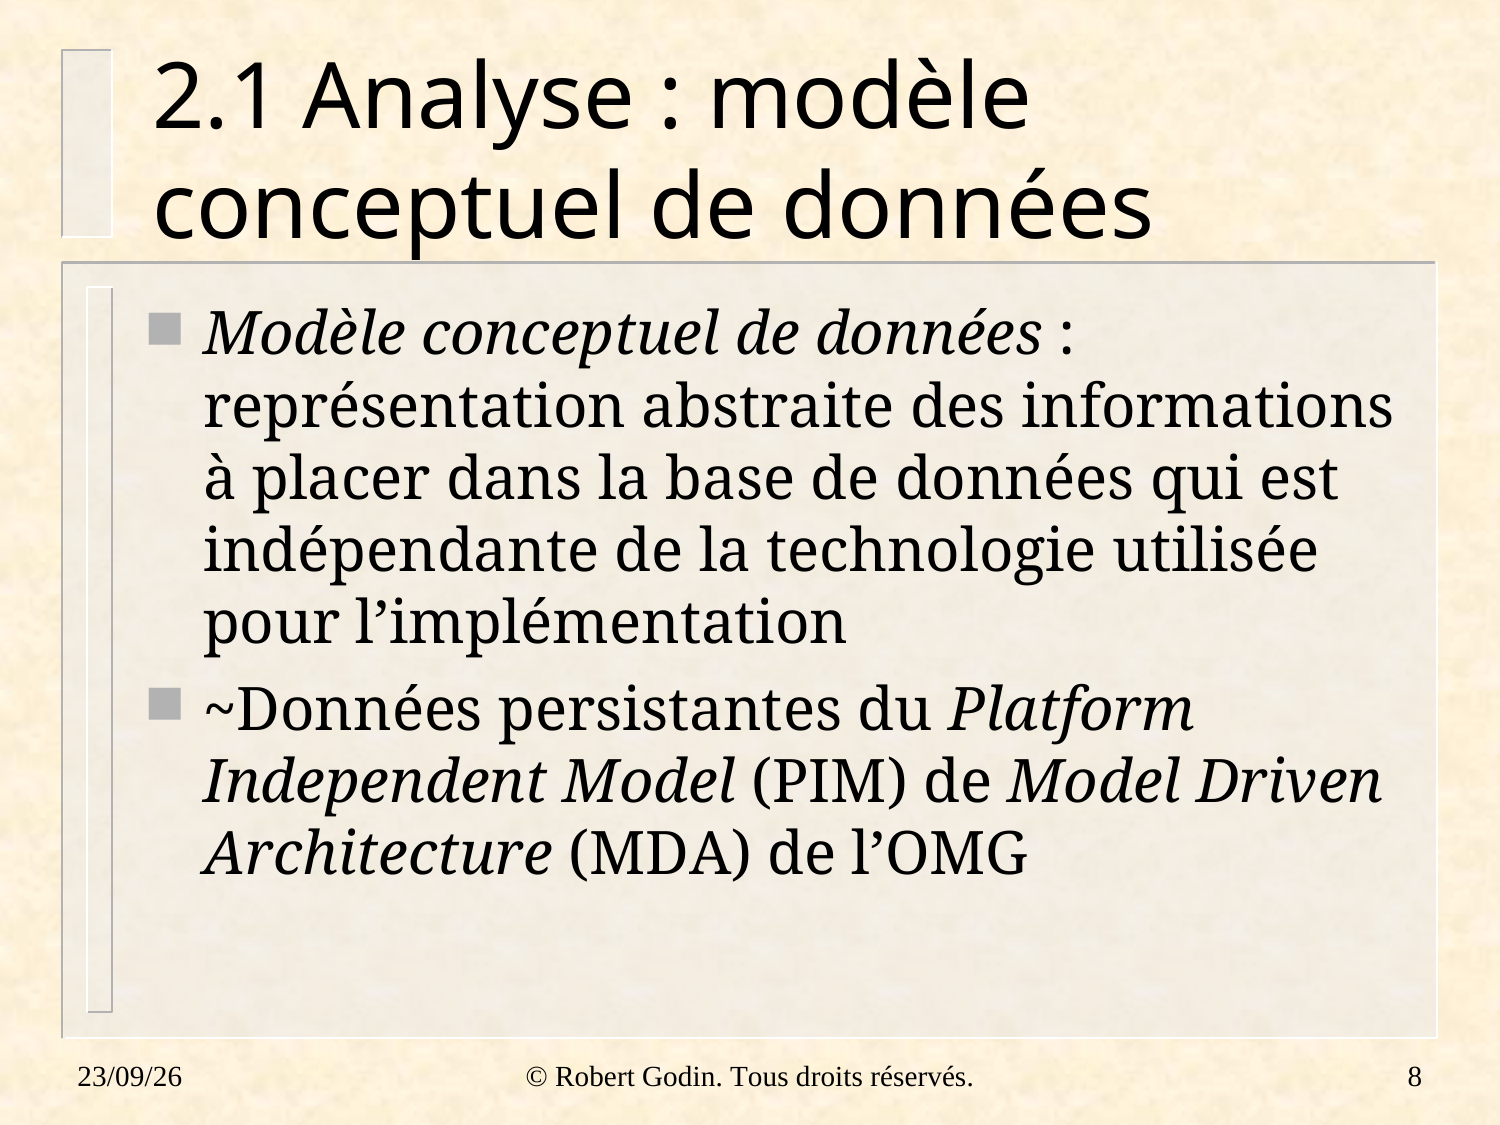

# 2.1	Analyse : modèle conceptuel de données
Modèle conceptuel de données : représentation abstraite des informations à placer dans la base de données qui est indépendante de la technologie utilisée pour l’implémentation
~Données persistantes du Platform Independent Model (PIM) de Model Driven Architecture (MDA) de l’OMG
© Robert Godin. Tous droits réservés.